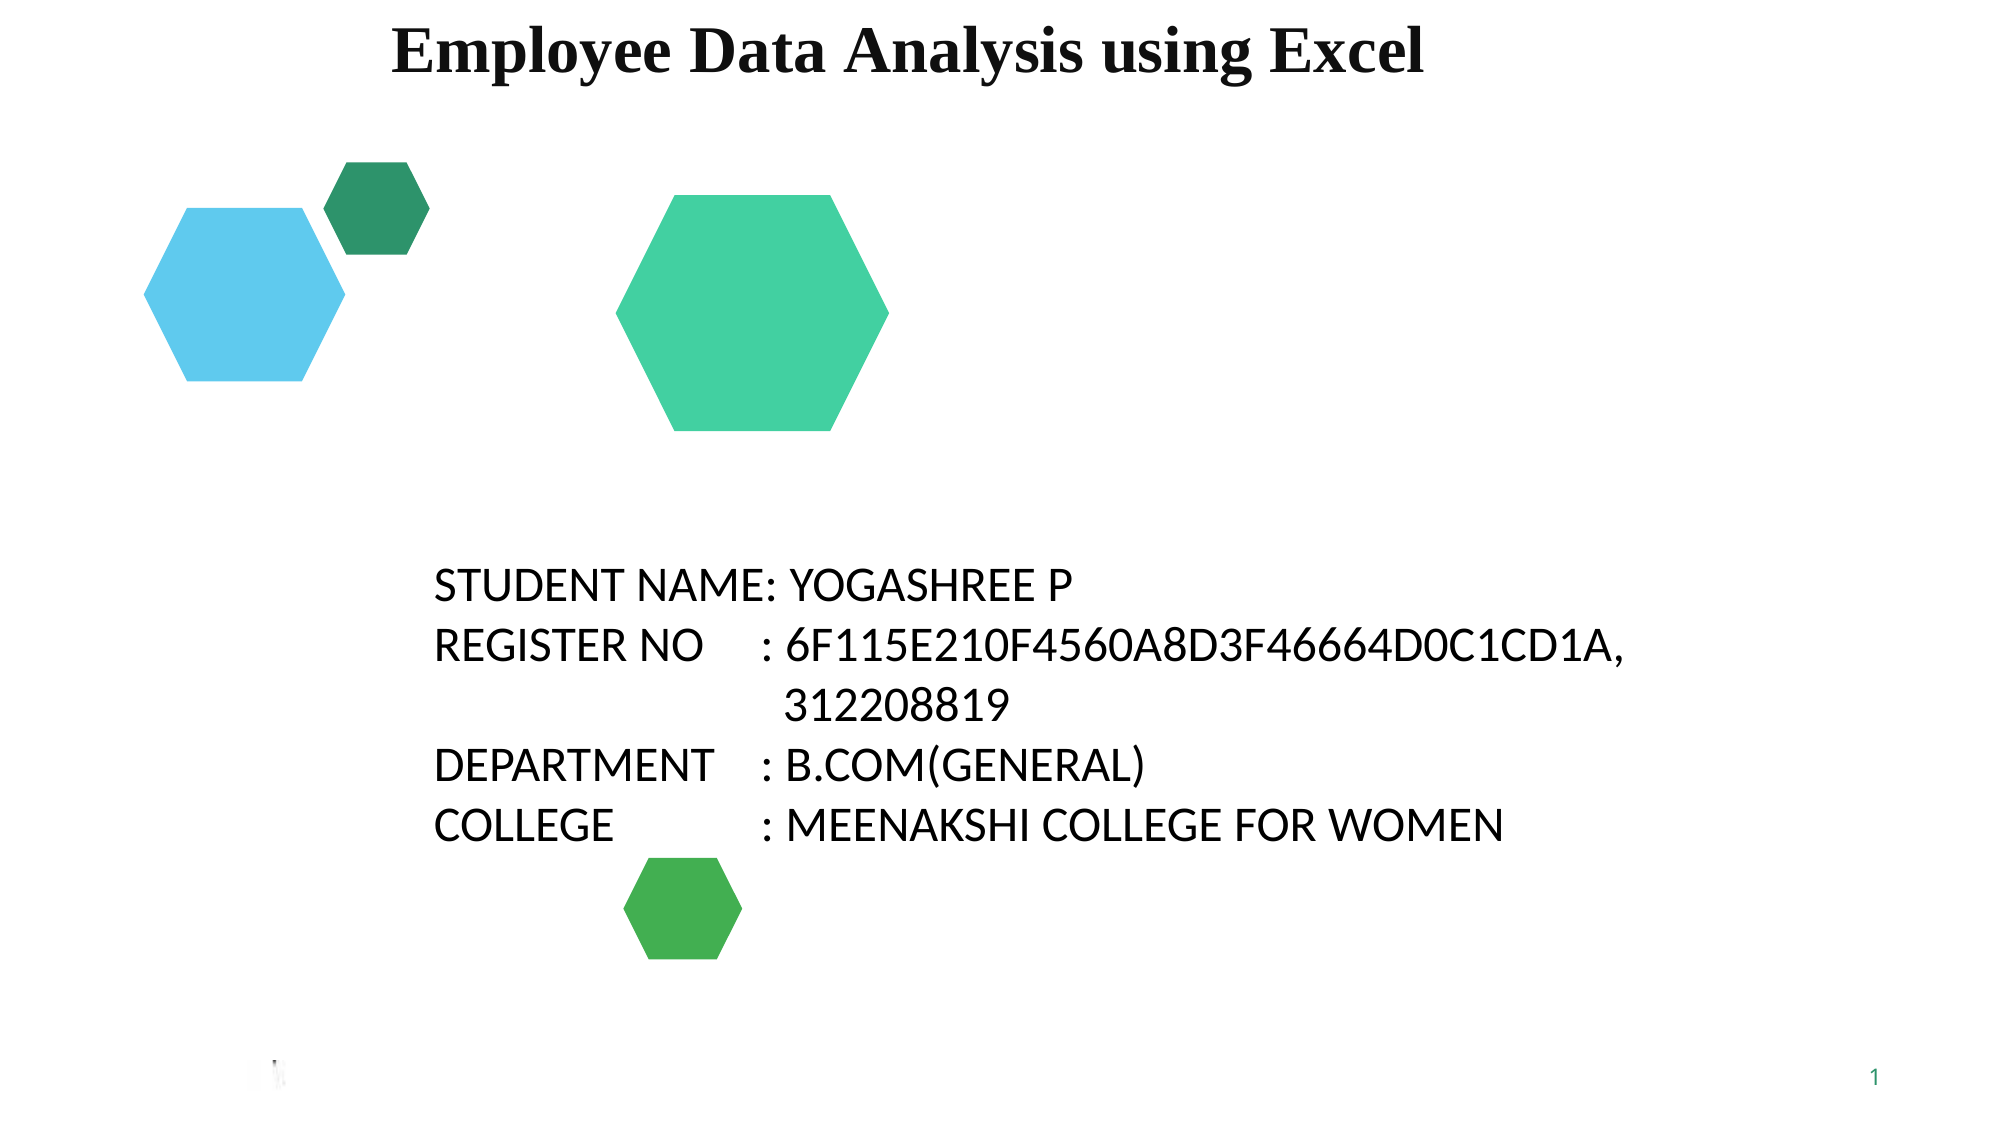

# Employee Data Analysis using Excel
STUDENT NAME: YOGASHREE P
REGISTER NO : 6F115E210F4560A8D3F46664D0C1CD1A,
 312208819
DEPARTMENT : B.COM(GENERAL)
COLLEGE : MEENAKSHI COLLEGE FOR WOMEN